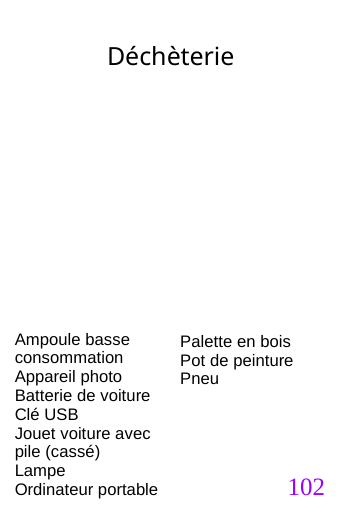

Déchèterie
Ampoule basse consommation
Appareil photo
Batterie de voiture
Clé USB
Jouet voiture avec pile (cassé)
Lampe
Ordinateur portable
Palette en bois
Pot de peinture
Pneu
102